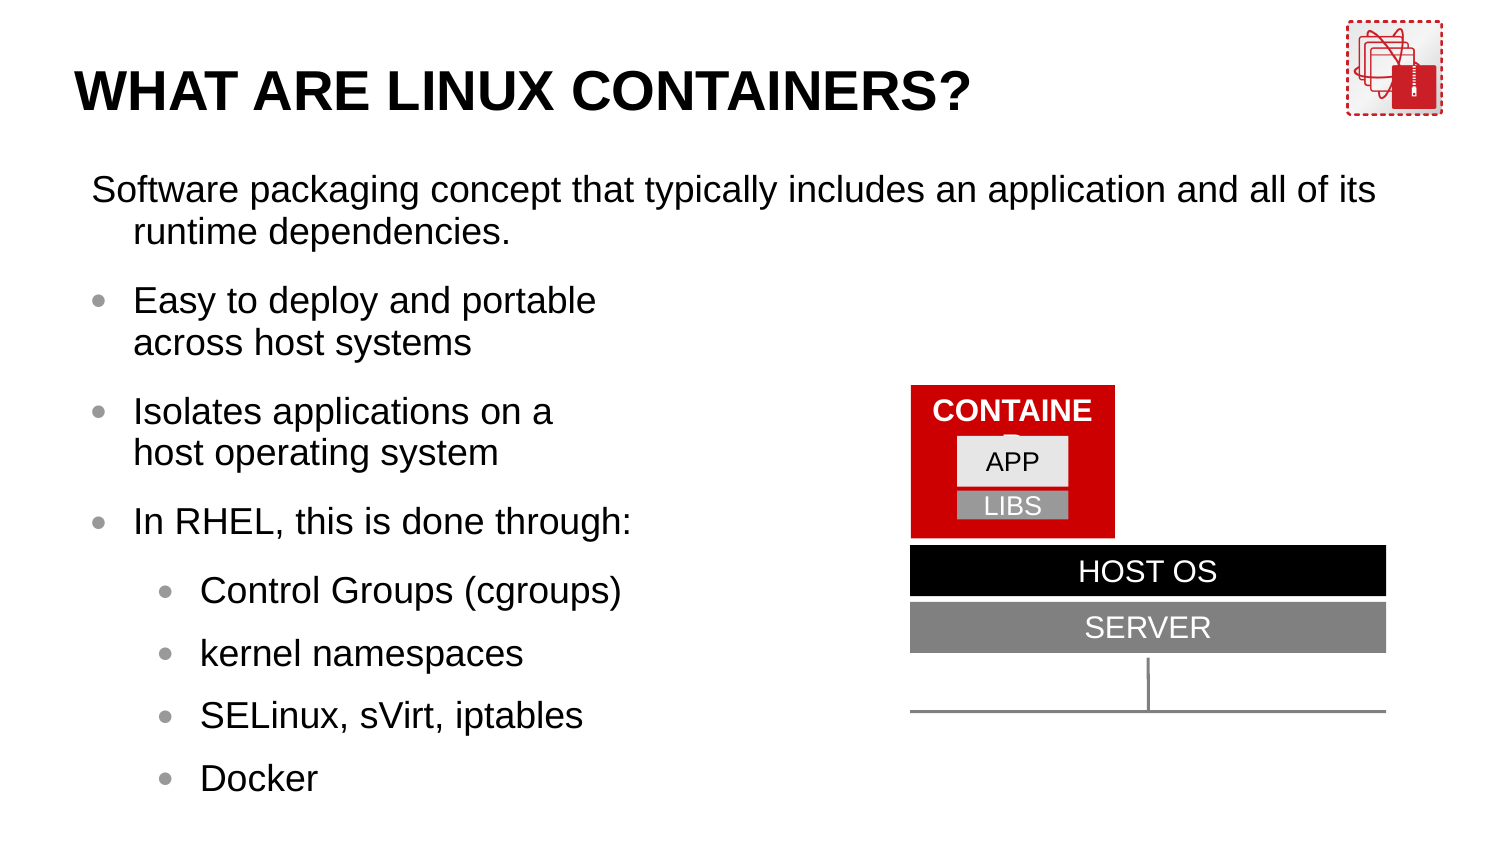

# WHAT ARE LINUX CONTAINERS?
Software packaging concept that typically includes an application and all of its runtime dependencies.
Easy to deploy and portable
across host systems
Isolates applications on a
host operating system
In RHEL, this is done through:
Control Groups (cgroups)
kernel namespaces
SELinux, sVirt, iptables
Docker
CONTAINER
APP
LIBS
HOST OS
SERVER